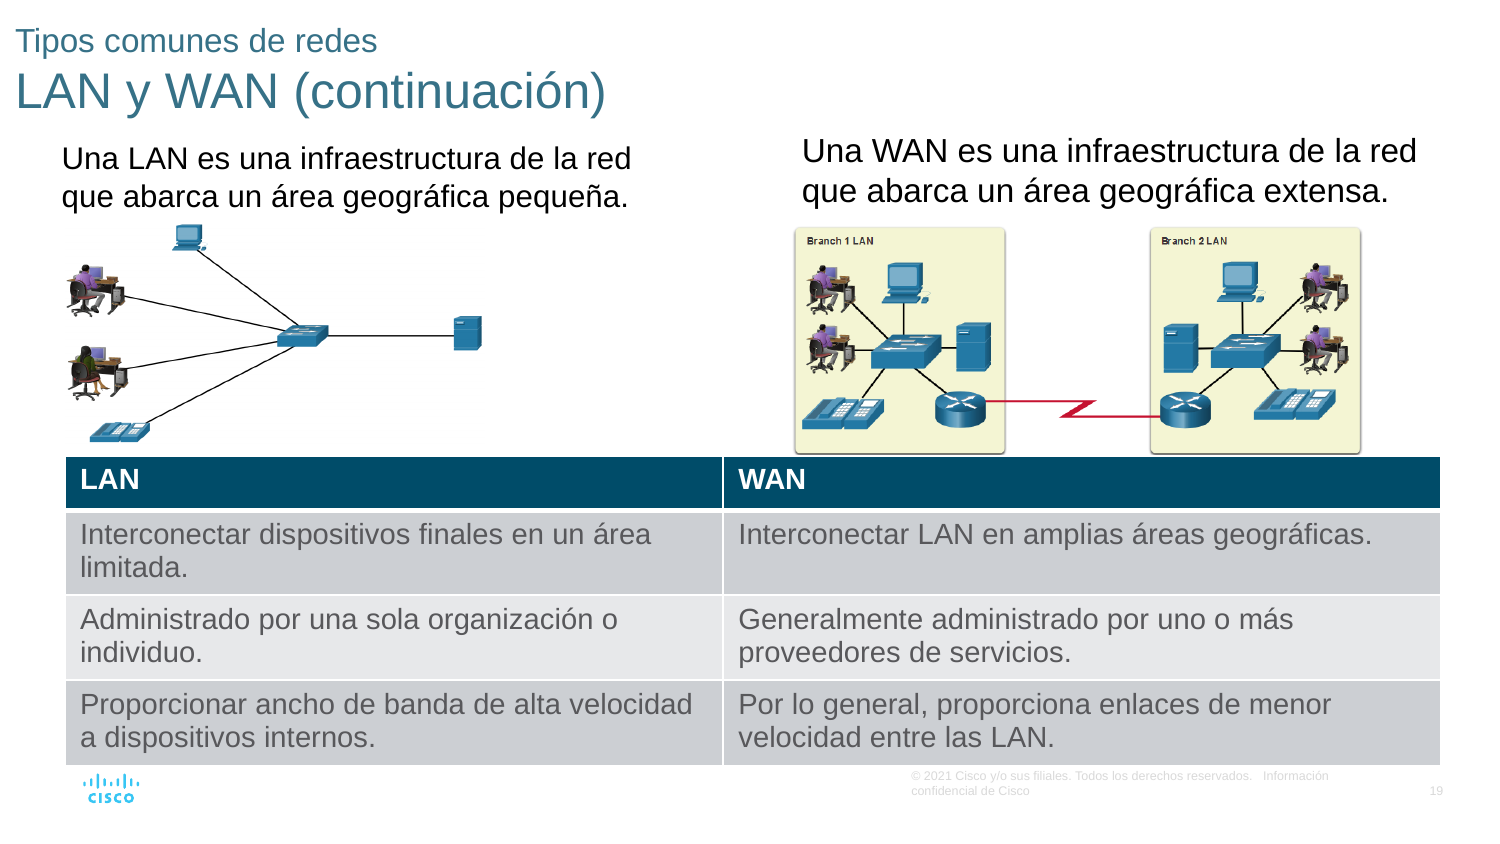

# Tipos comunes de redes LAN y WAN (continuación)
Una WAN es una infraestructura de la red que abarca un área geográfica extensa.
Una LAN es una infraestructura de la red que abarca un área geográfica pequeña.
| LAN | WAN |
| --- | --- |
| Interconectar dispositivos finales en un área limitada. | Interconectar LAN en amplias áreas geográficas. |
| Administrado por una sola organización o individuo. | Generalmente administrado por uno o más proveedores de servicios. |
| Proporcionar ancho de banda de alta velocidad a dispositivos internos. | Por lo general, proporciona enlaces de menor velocidad entre las LAN. |